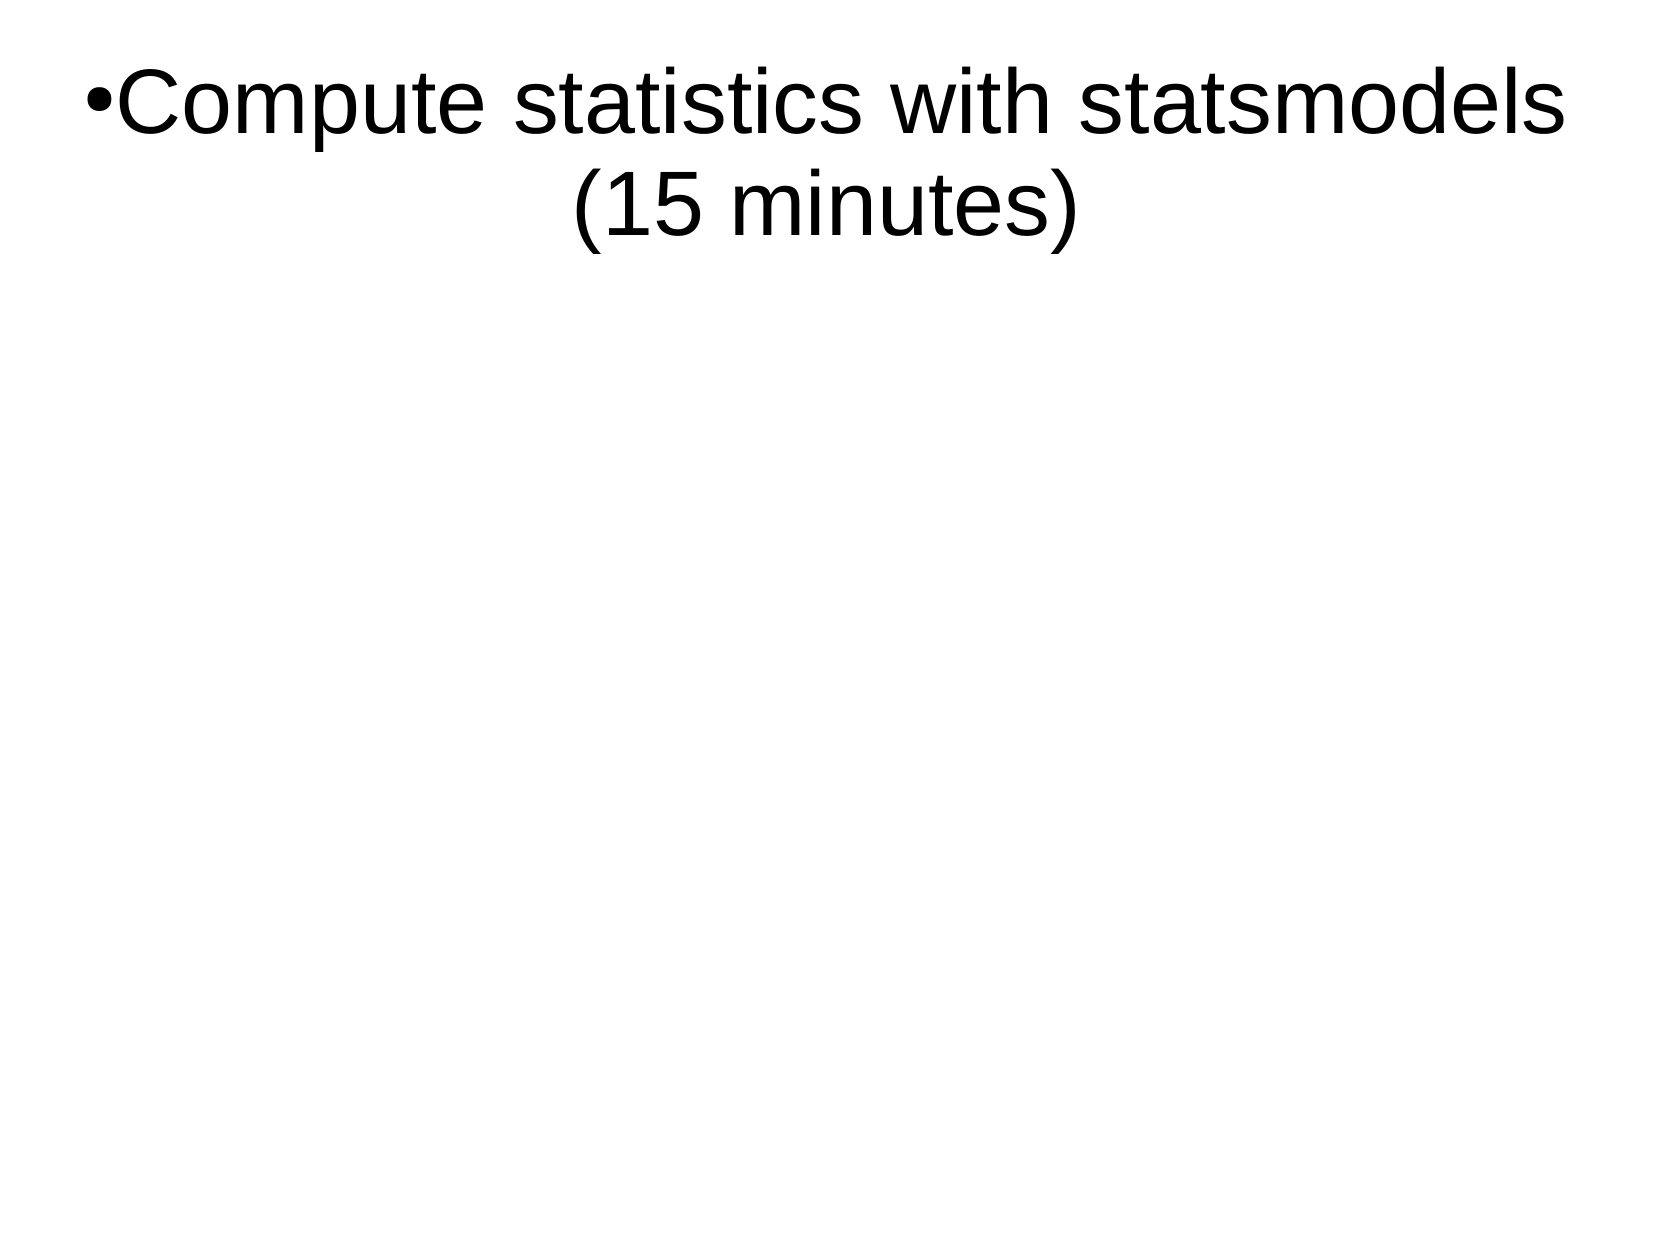

# Compute statistics with statsmodels (15 minutes)